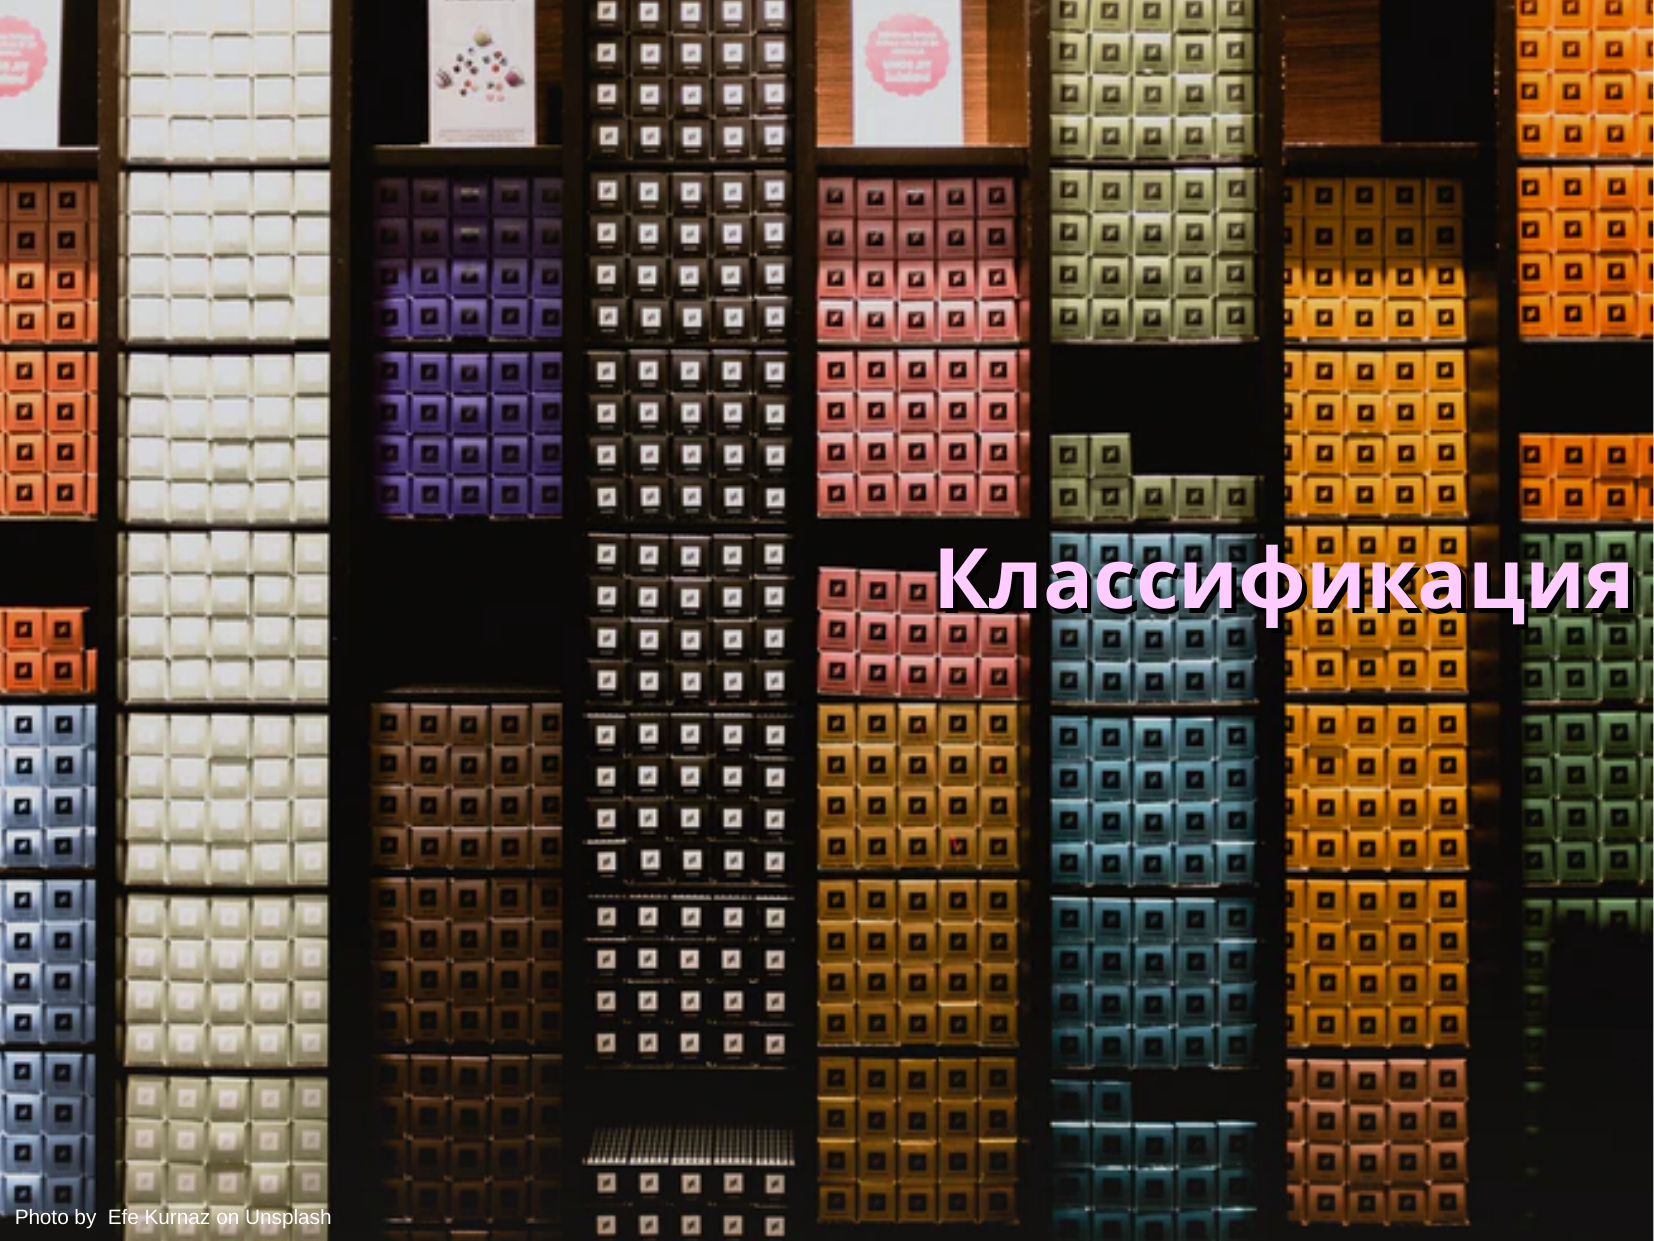

# Классификация
Photo by Efe Kurnaz on Unsplash